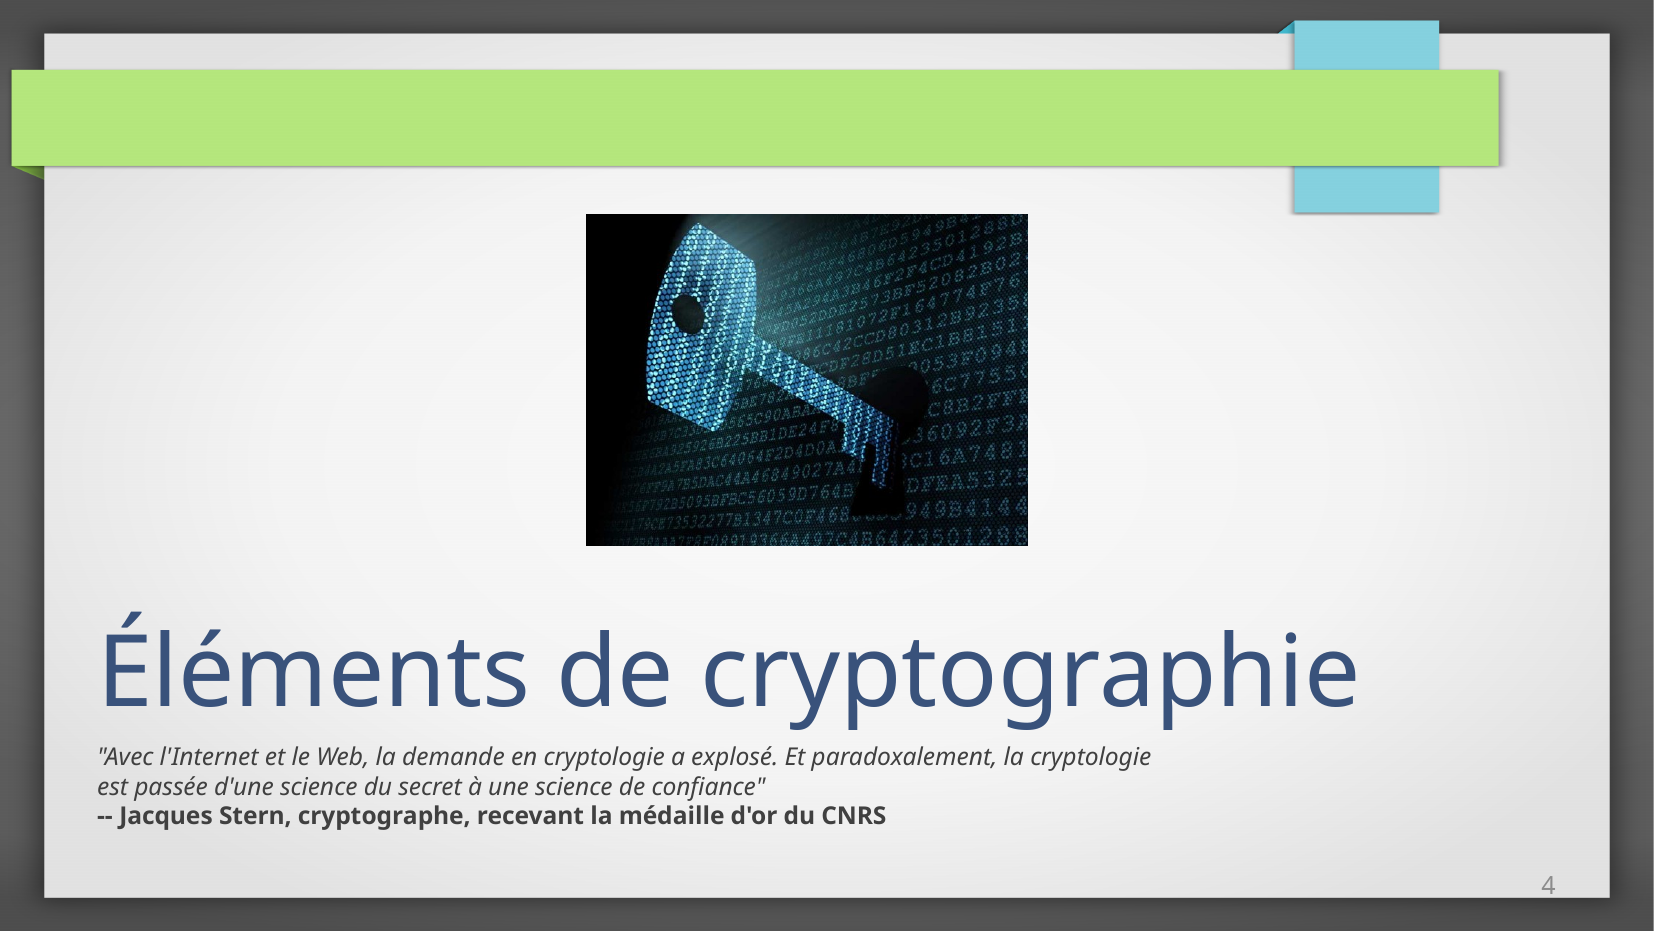

Éléments de cryptographie
"Avec l'Internet et le Web, la demande en cryptologie a explosé. Et paradoxalement, la cryptologie est passée d'une science du secret à une science de confiance"
-- Jacques Stern, cryptographe, recevant la médaille d'or du CNRS
4